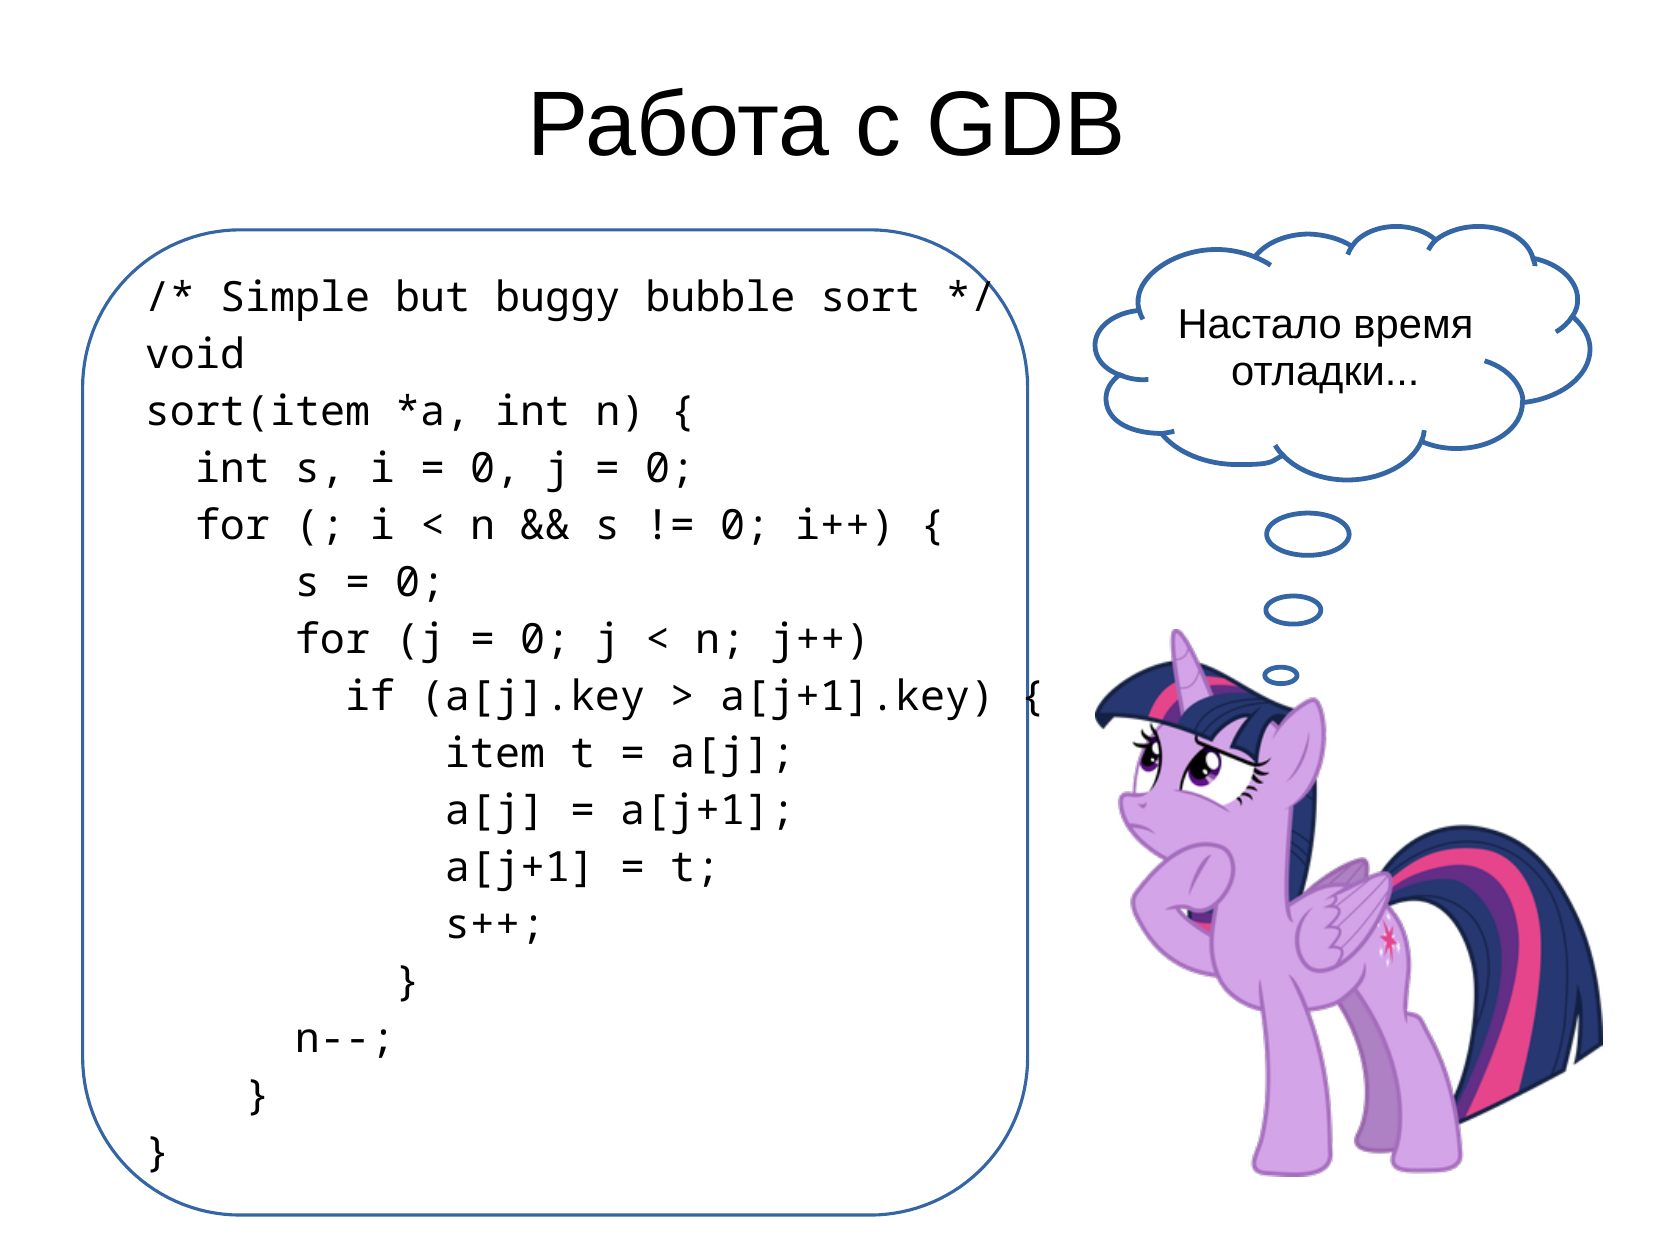

# Работа с GDB
Настало время
отладки...
/* Simple but buggy bubble sort */
void
sort(item *a, int n) {
 int s, i = 0, j = 0;
 for (; i < n && s != 0; i++) {
 s = 0;
 for (j = 0; j < n; j++)
 if (a[j].key > a[j+1].key) {
 item t = a[j];
 a[j] = a[j+1];
 a[j+1] = t;
 s++;
 }
 n--;
 }
}